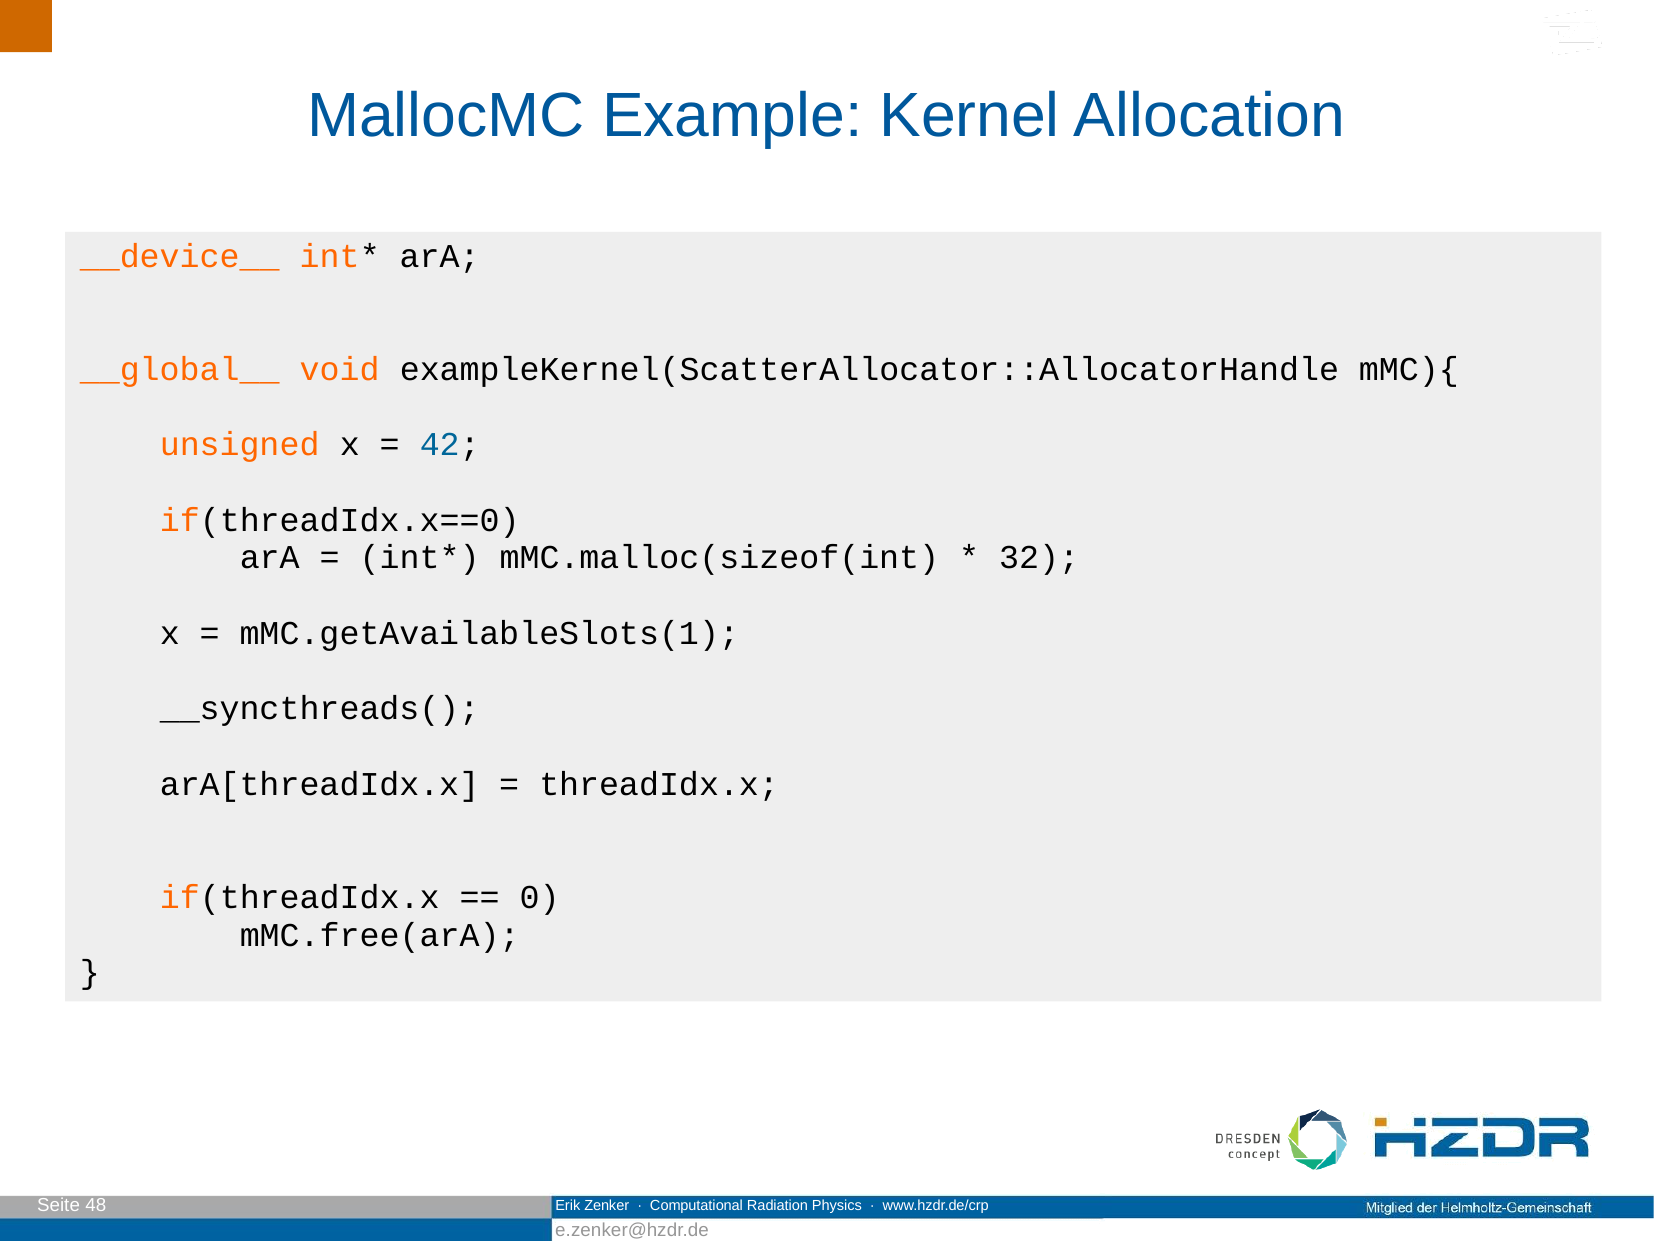

# MallocMC Example: Kernel Allocation
__device__ int* arA;
__global__ void exampleKernel(ScatterAllocator::AllocatorHandle mMC){
 unsigned x = 42;
 if(threadIdx.x==0)
 arA = (int*) mMC.malloc(sizeof(int) * 32);
 x = mMC.getAvailableSlots(1);
 __syncthreads();
 arA[threadIdx.x] = threadIdx.x;
 if(threadIdx.x == 0)
 mMC.free(arA);
}